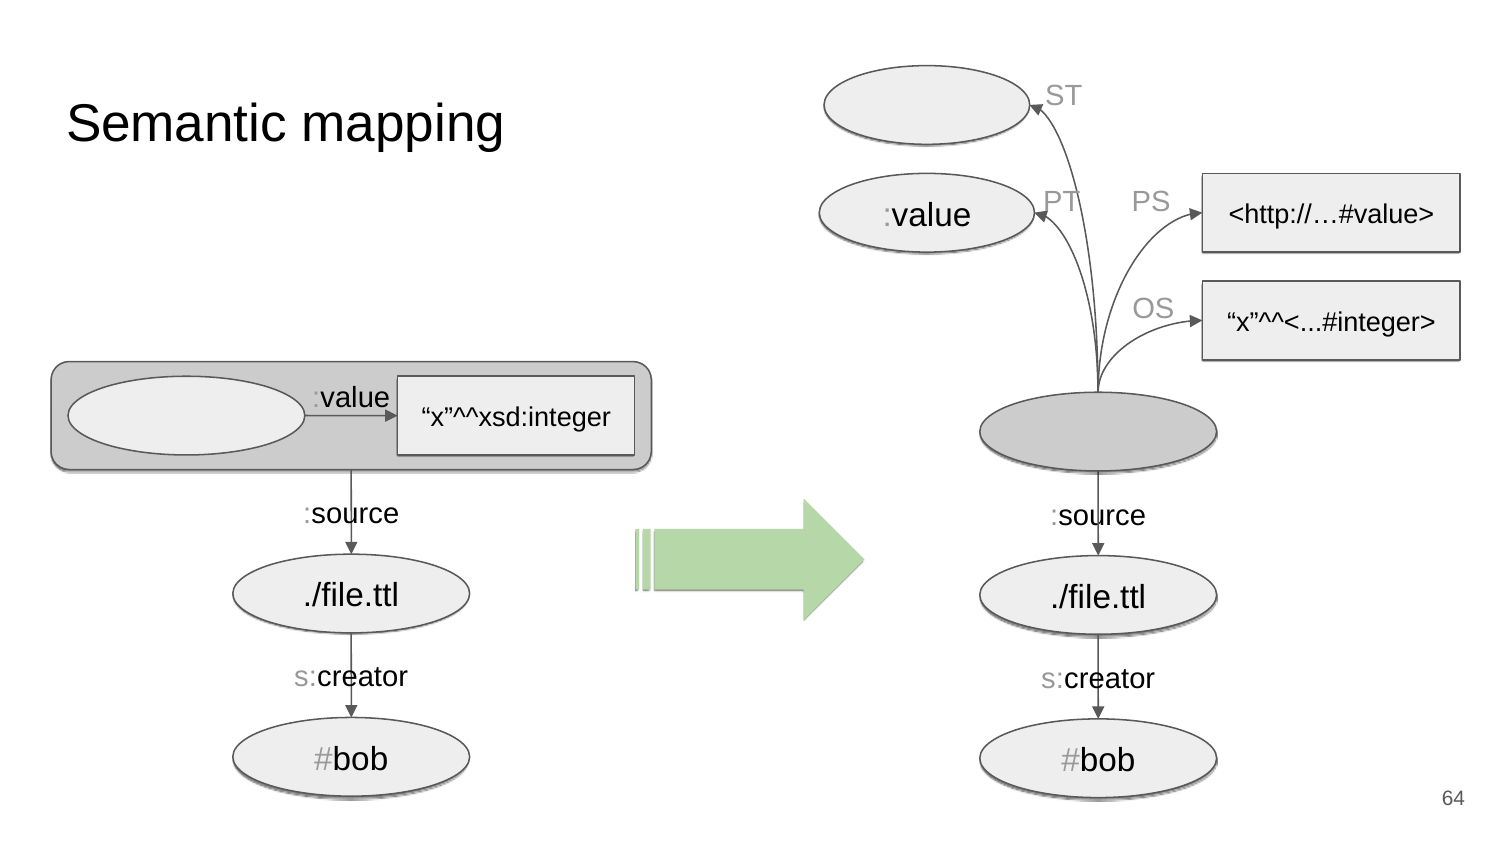

ST
# Semantic mapping
PT
PS
:value
<http://…#value>
OS
“x”^^<...#integer>
:value
“x”^^xsd:integer
:source
:source
./file.ttl
./file.ttl
s:creator
s:creator
#bob
#bob